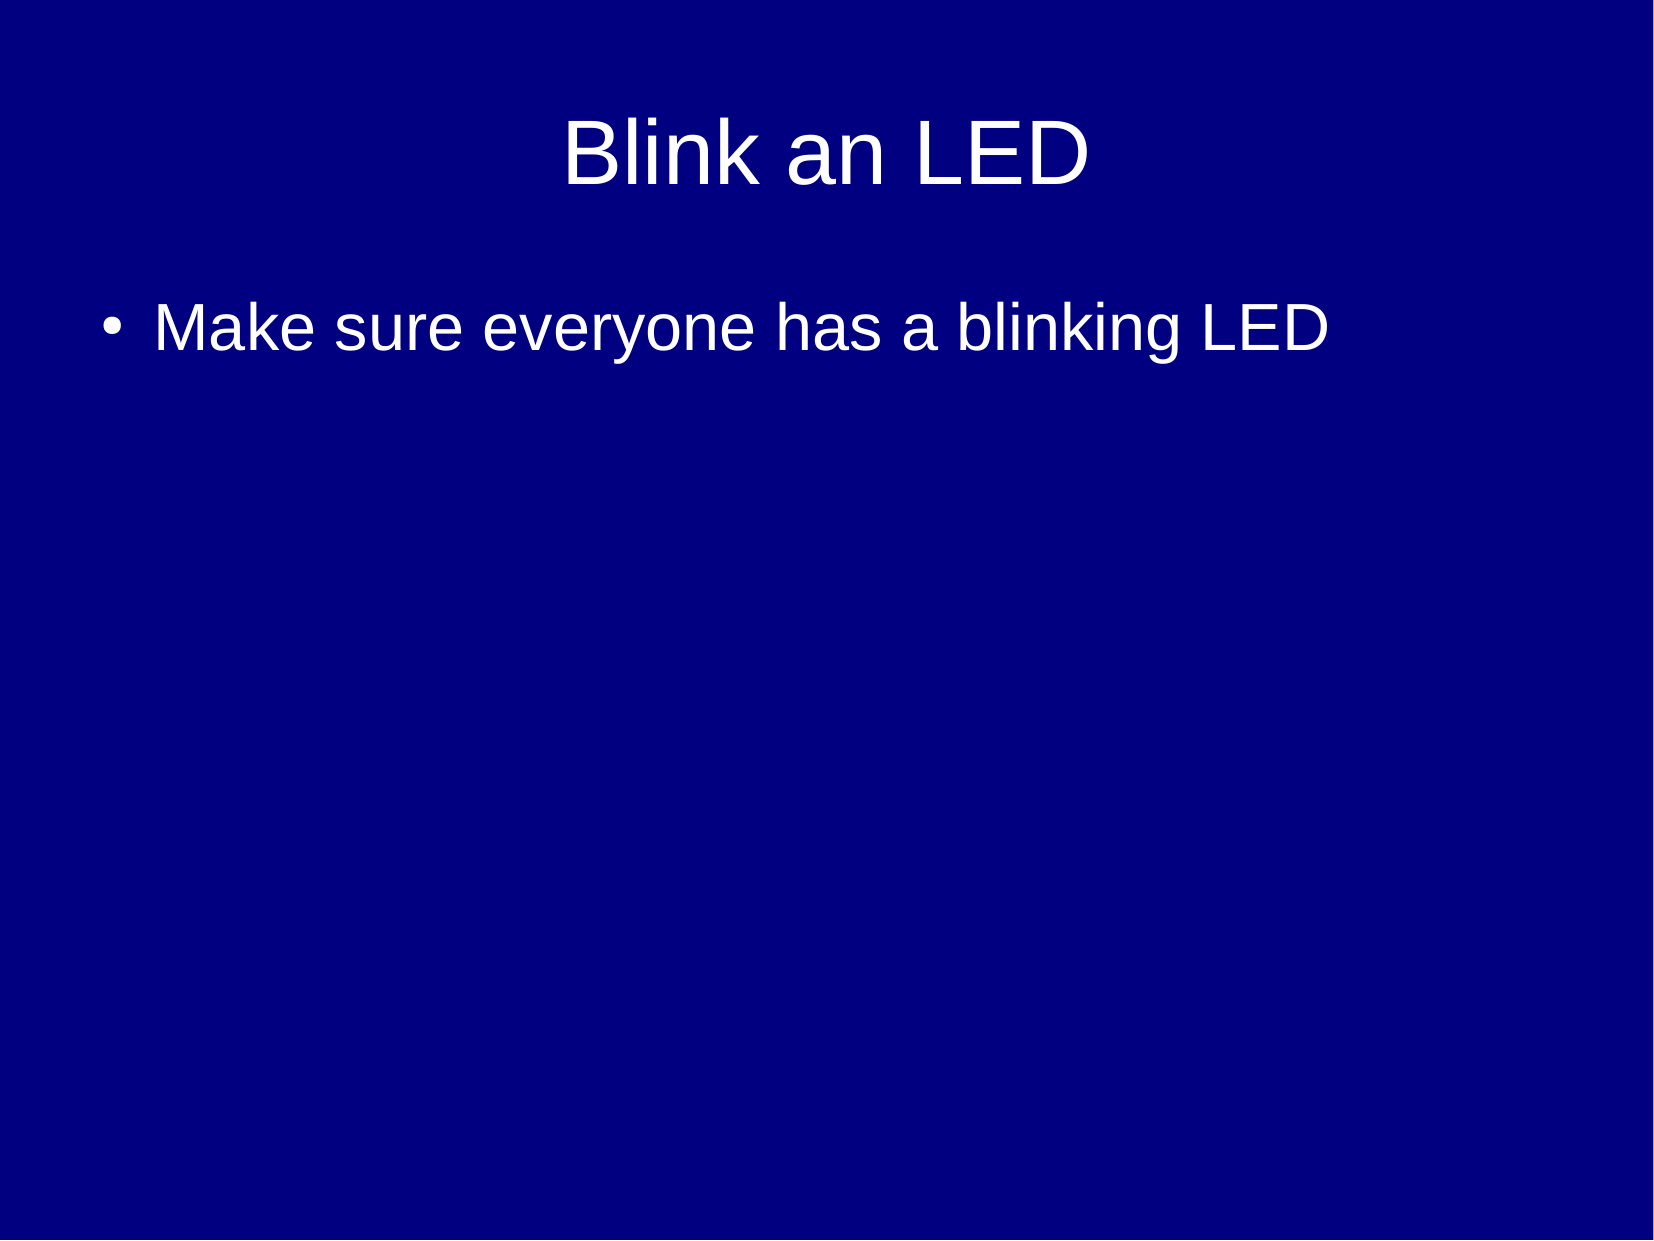

# Blink an LED
Make sure everyone has a blinking LED